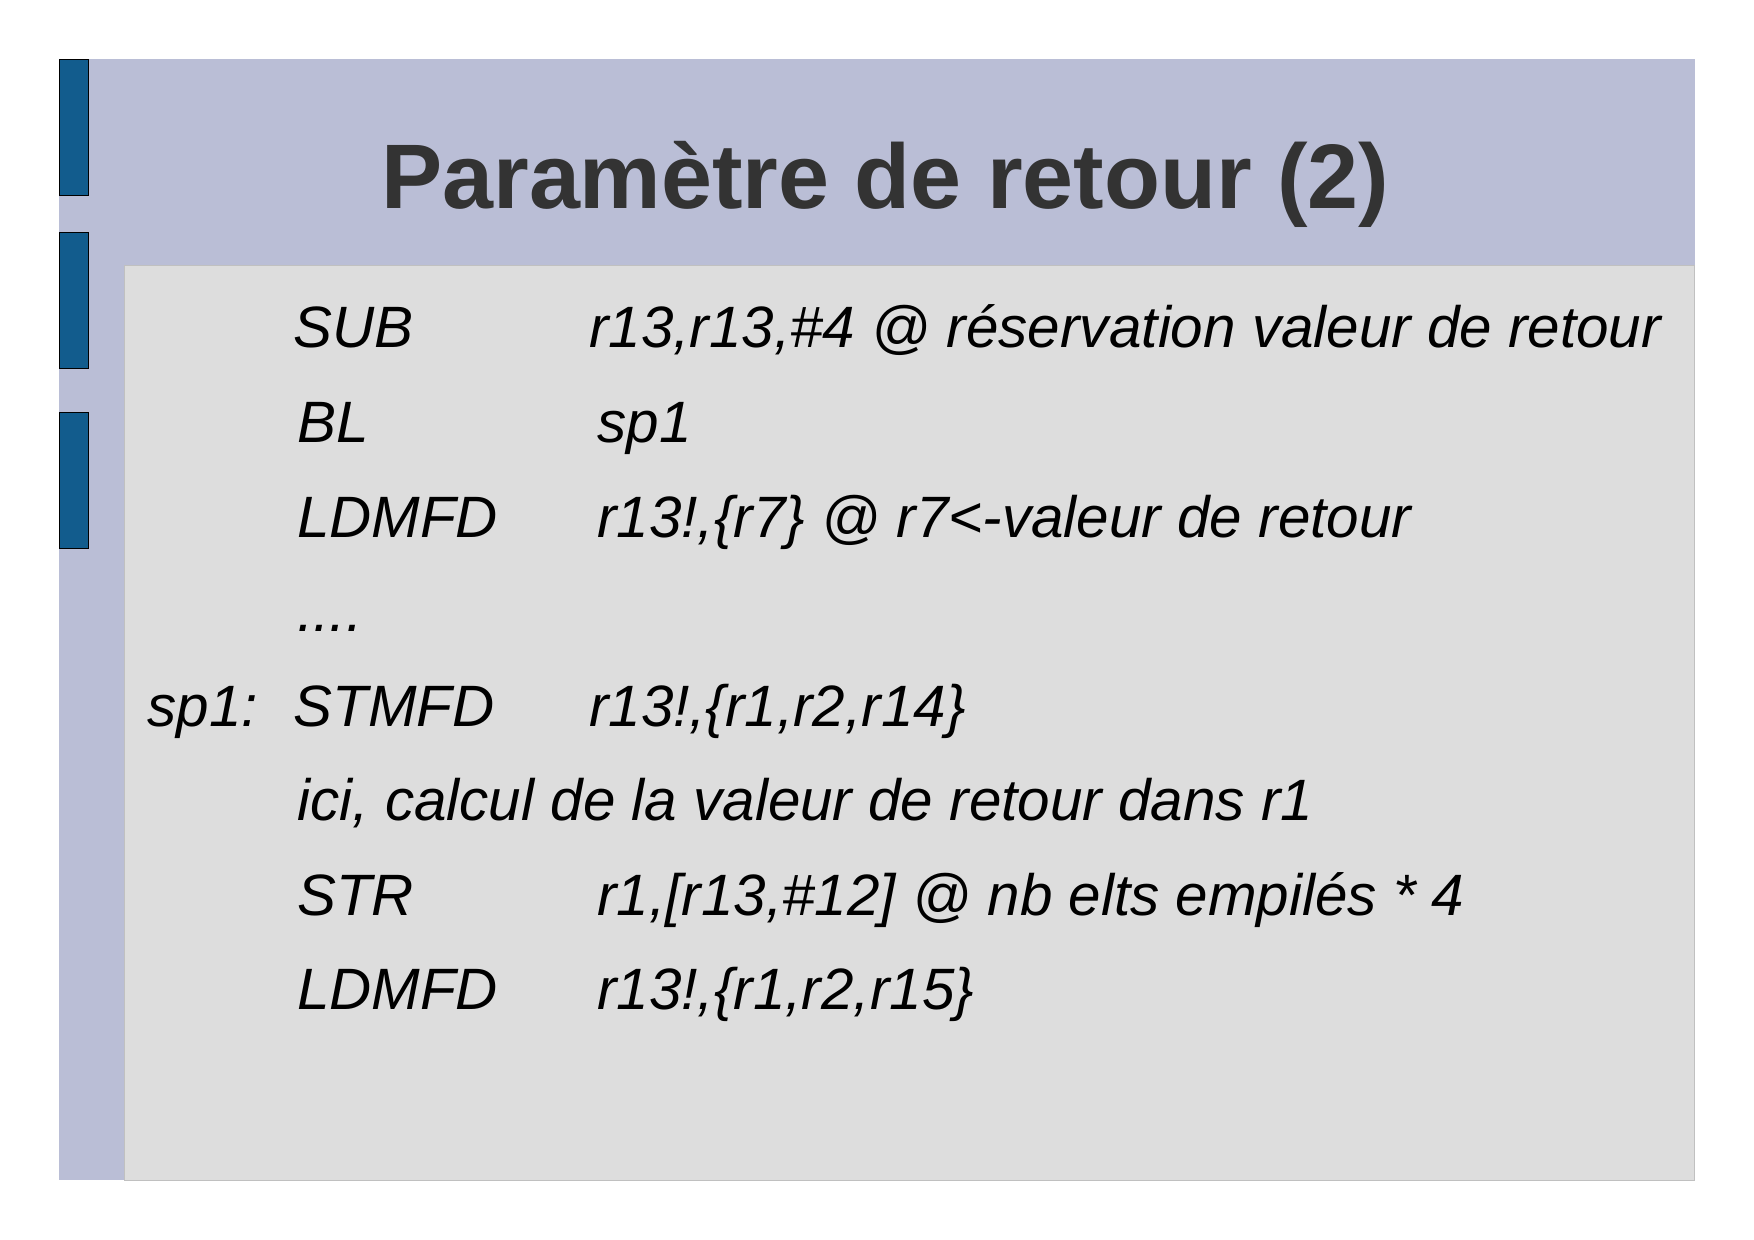

# Paramètre de retour (2)
 	 SUB			 r13,r13,#4 @ réservation valeur de retour
 		BL		sp1
 		LDMFD	r13!,{r7} @ r7<-valeur de retour
 		....
sp1:	 STMFD 	 r13!,{r1,r2,r14}
 		ici, calcul de la valeur de retour dans r1
 		STR		r1,[r13,#12] @ nb elts empilés * 4
 		LDMFD	r13!,{r1,r2,r15}